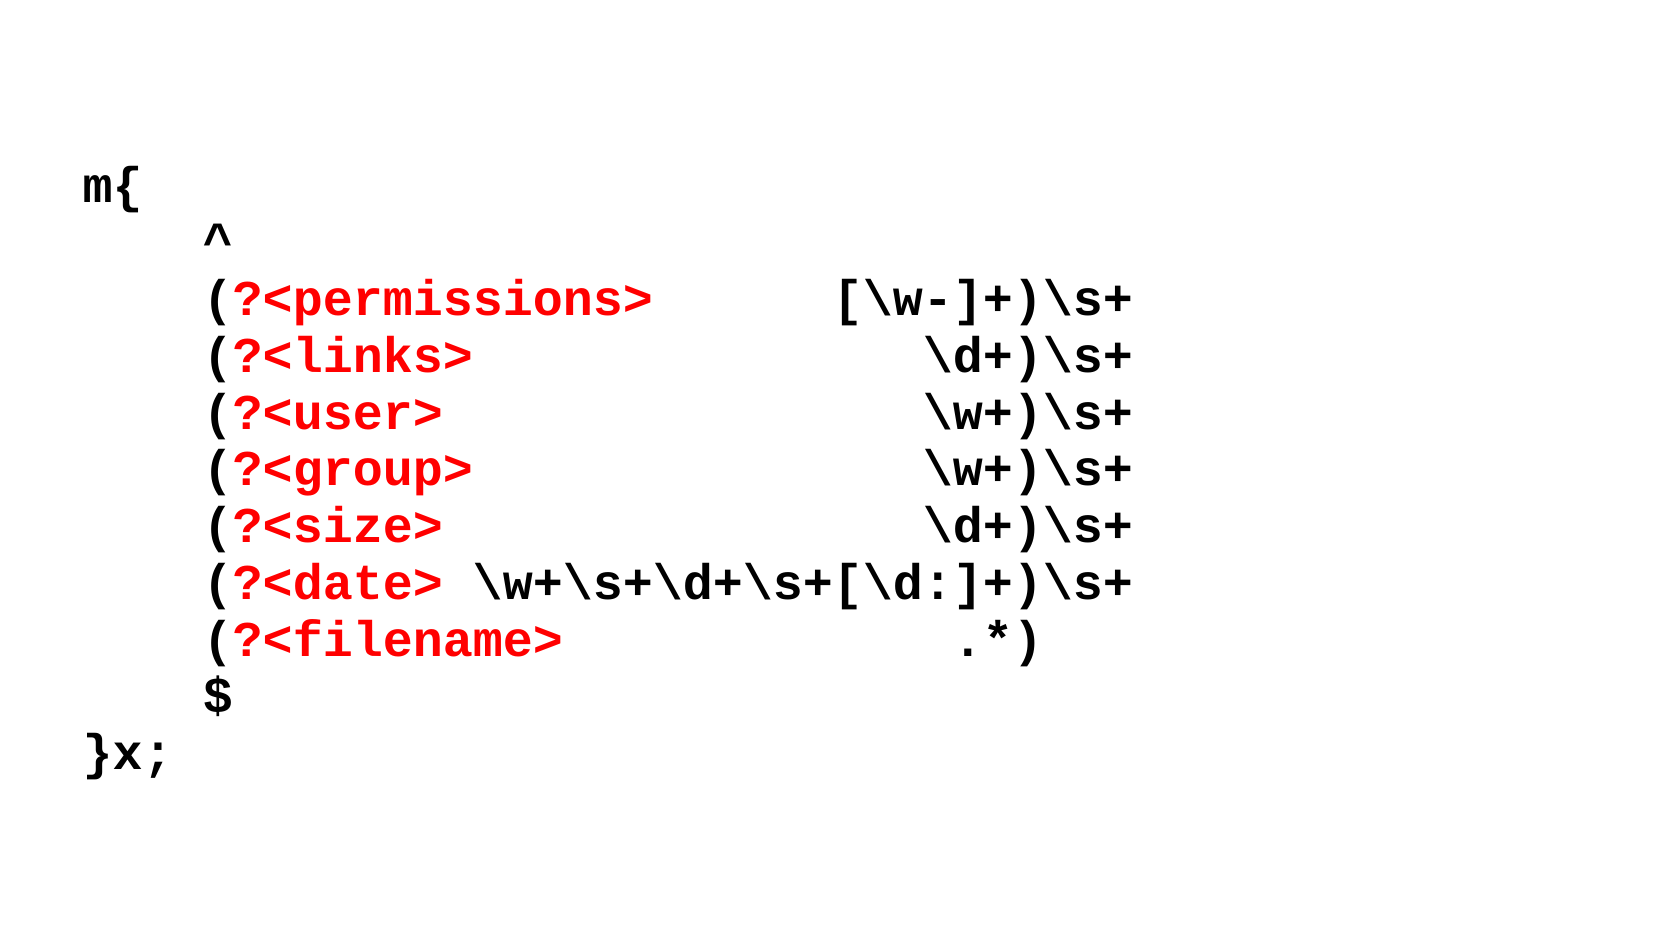

# m{ ^ (?<permissions> [\w-]+)\s+ (?<links> \d+)\s+ (?<user> \w+)\s+ (?<group> \w+)\s+ (?<size> \d+)\s+ (?<date> \w+\s+\d+\s+[\d:]+)\s+ (?<filename> .*) $ }x;